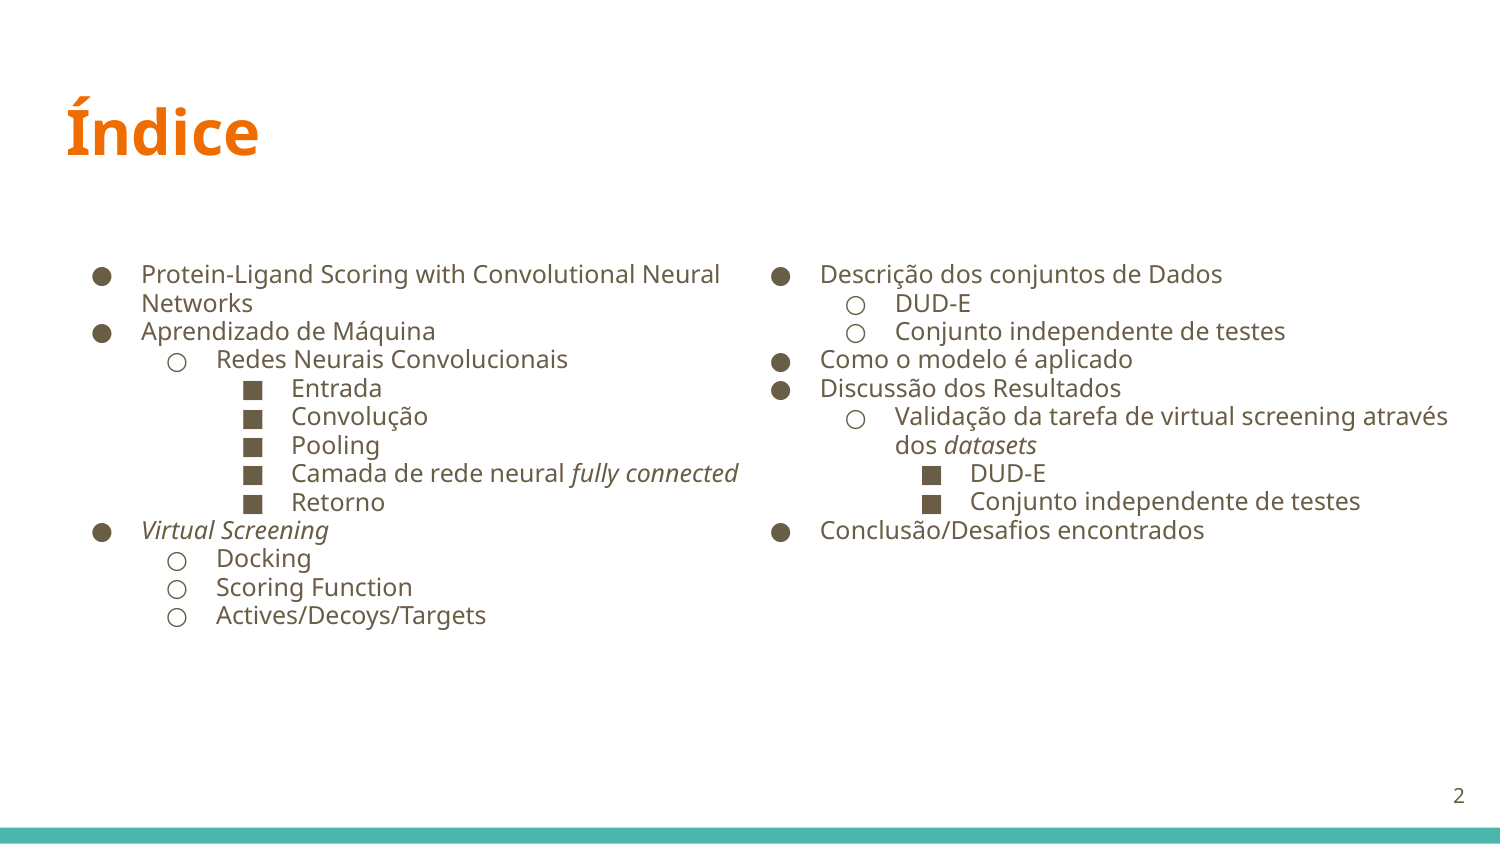

# Índice
Protein-Ligand Scoring with Convolutional Neural Networks
Aprendizado de Máquina
Redes Neurais Convolucionais
Entrada
Convolução
Pooling
Camada de rede neural fully connected
Retorno
Virtual Screening
Docking
Scoring Function
Actives/Decoys/Targets
Descrição dos conjuntos de Dados
DUD-E
Conjunto independente de testes
Como o modelo é aplicado
Discussão dos Resultados
Validação da tarefa de virtual screening através dos datasets
DUD-E
Conjunto independente de testes
Conclusão/Desafios encontrados